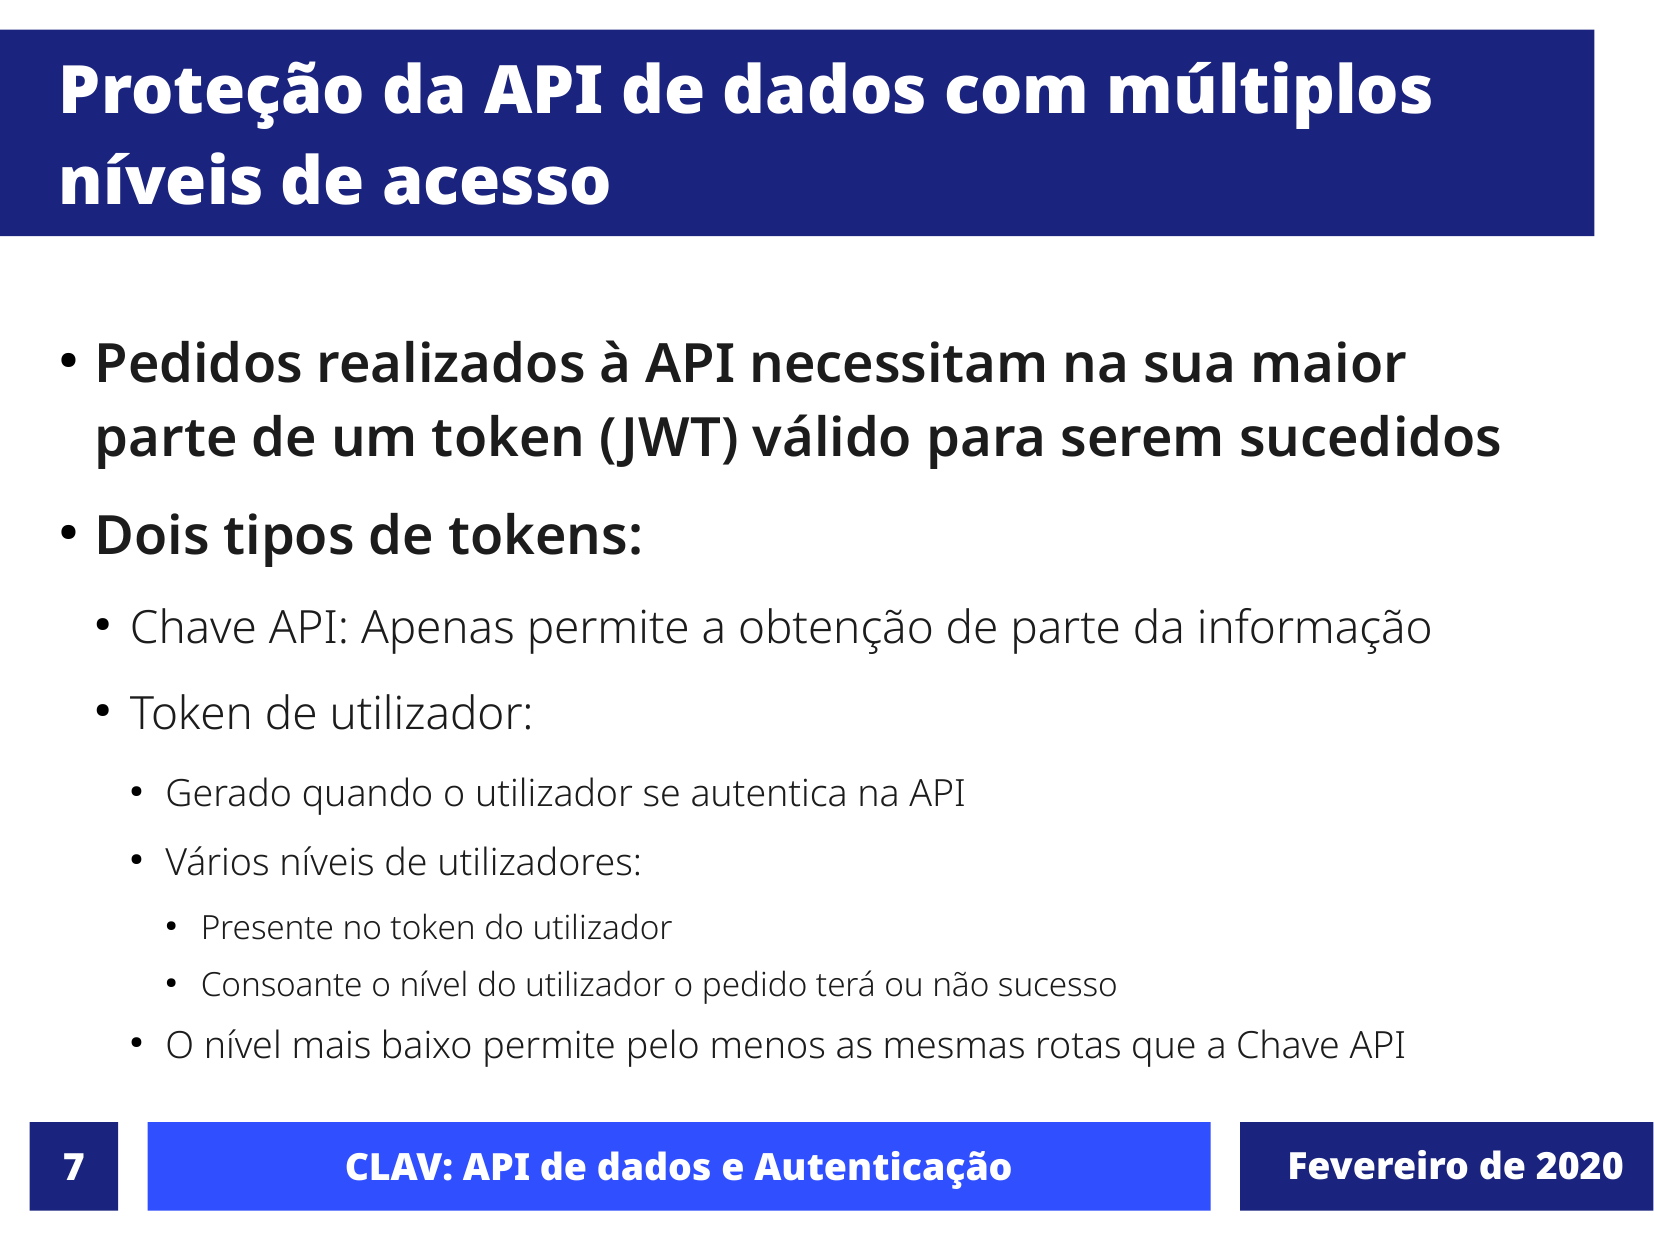

# Proteção da API de dados com múltiplos níveis de acesso
Pedidos realizados à API necessitam na sua maior parte de um token (JWT) válido para serem sucedidos
Dois tipos de tokens:
Chave API: Apenas permite a obtenção de parte da informação
Token de utilizador:
Gerado quando o utilizador se autentica na API
Vários níveis de utilizadores:
Presente no token do utilizador
Consoante o nível do utilizador o pedido terá ou não sucesso
O nível mais baixo permite pelo menos as mesmas rotas que a Chave API
7
CLAV: API de dados e Autenticação
Fevereiro de 2020